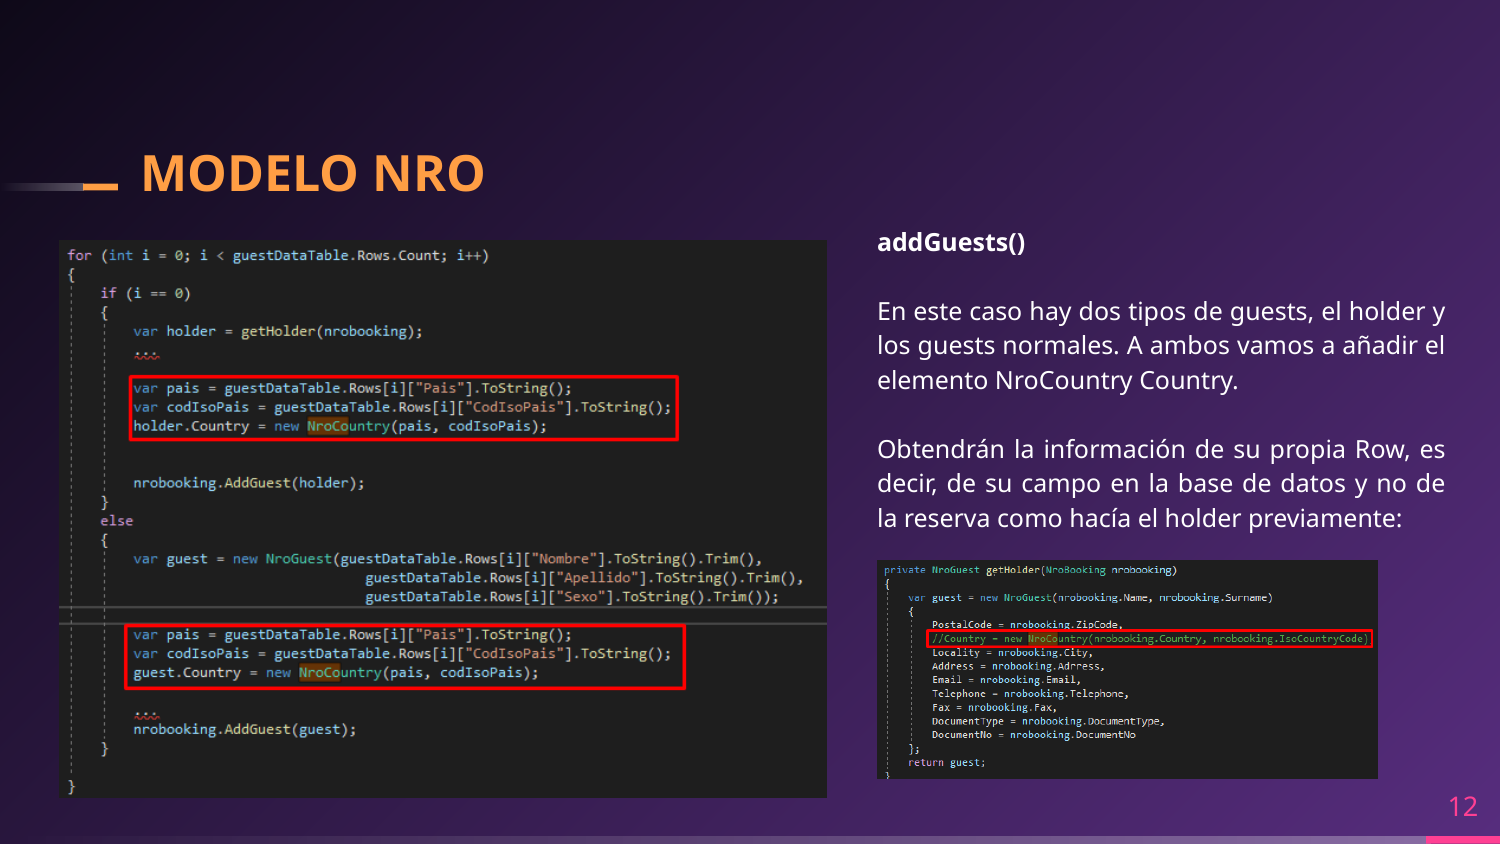

# MODELO NRO
addGuests()
En este caso hay dos tipos de guests, el holder y los guests normales. A ambos vamos a añadir el elemento NroCountry Country.
Obtendrán la información de su propia Row, es decir, de su campo en la base de datos y no de la reserva como hacía el holder previamente: